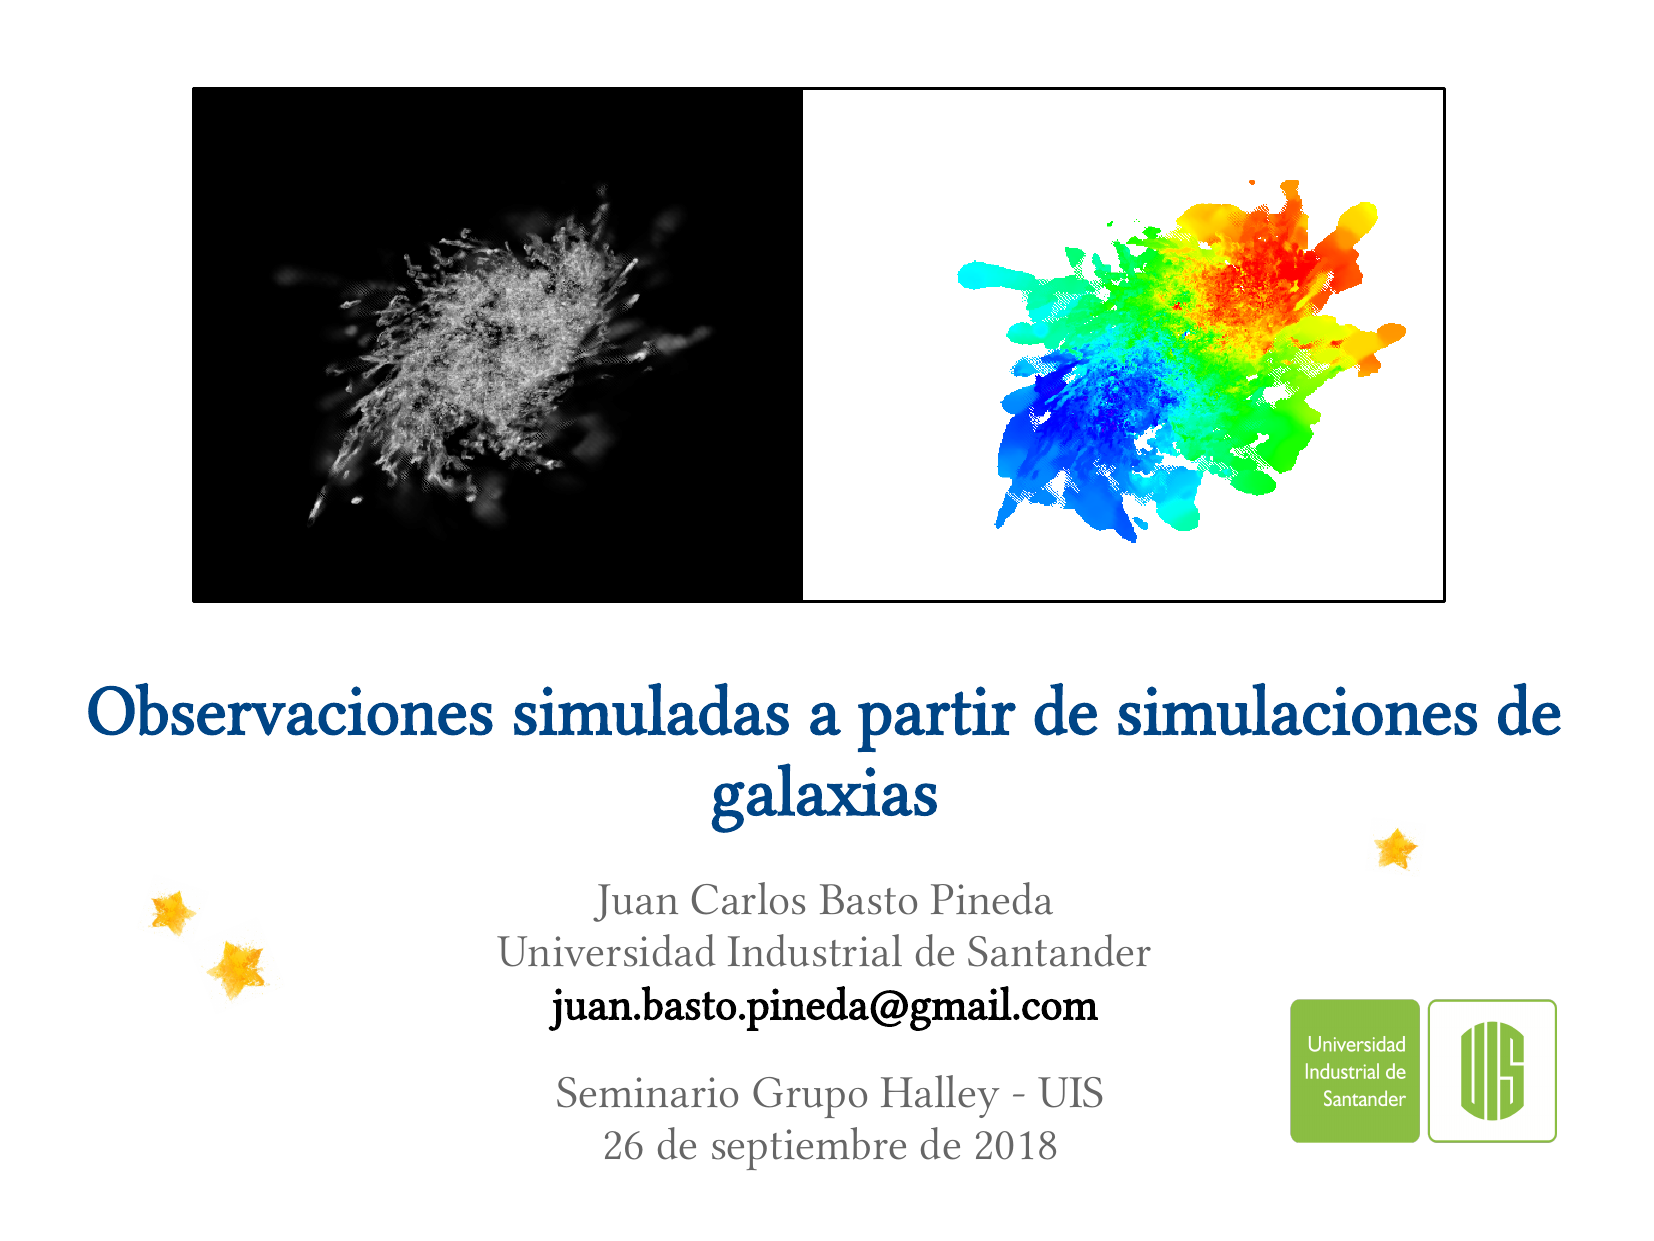

Observaciones simuladas a partir de simulaciones de galaxias
# Juan Carlos Basto Pineda Universidad Industrial de Santander juan.basto.pineda@gmail.com
Seminario Grupo Halley - UIS
26 de septiembre de 2018
1